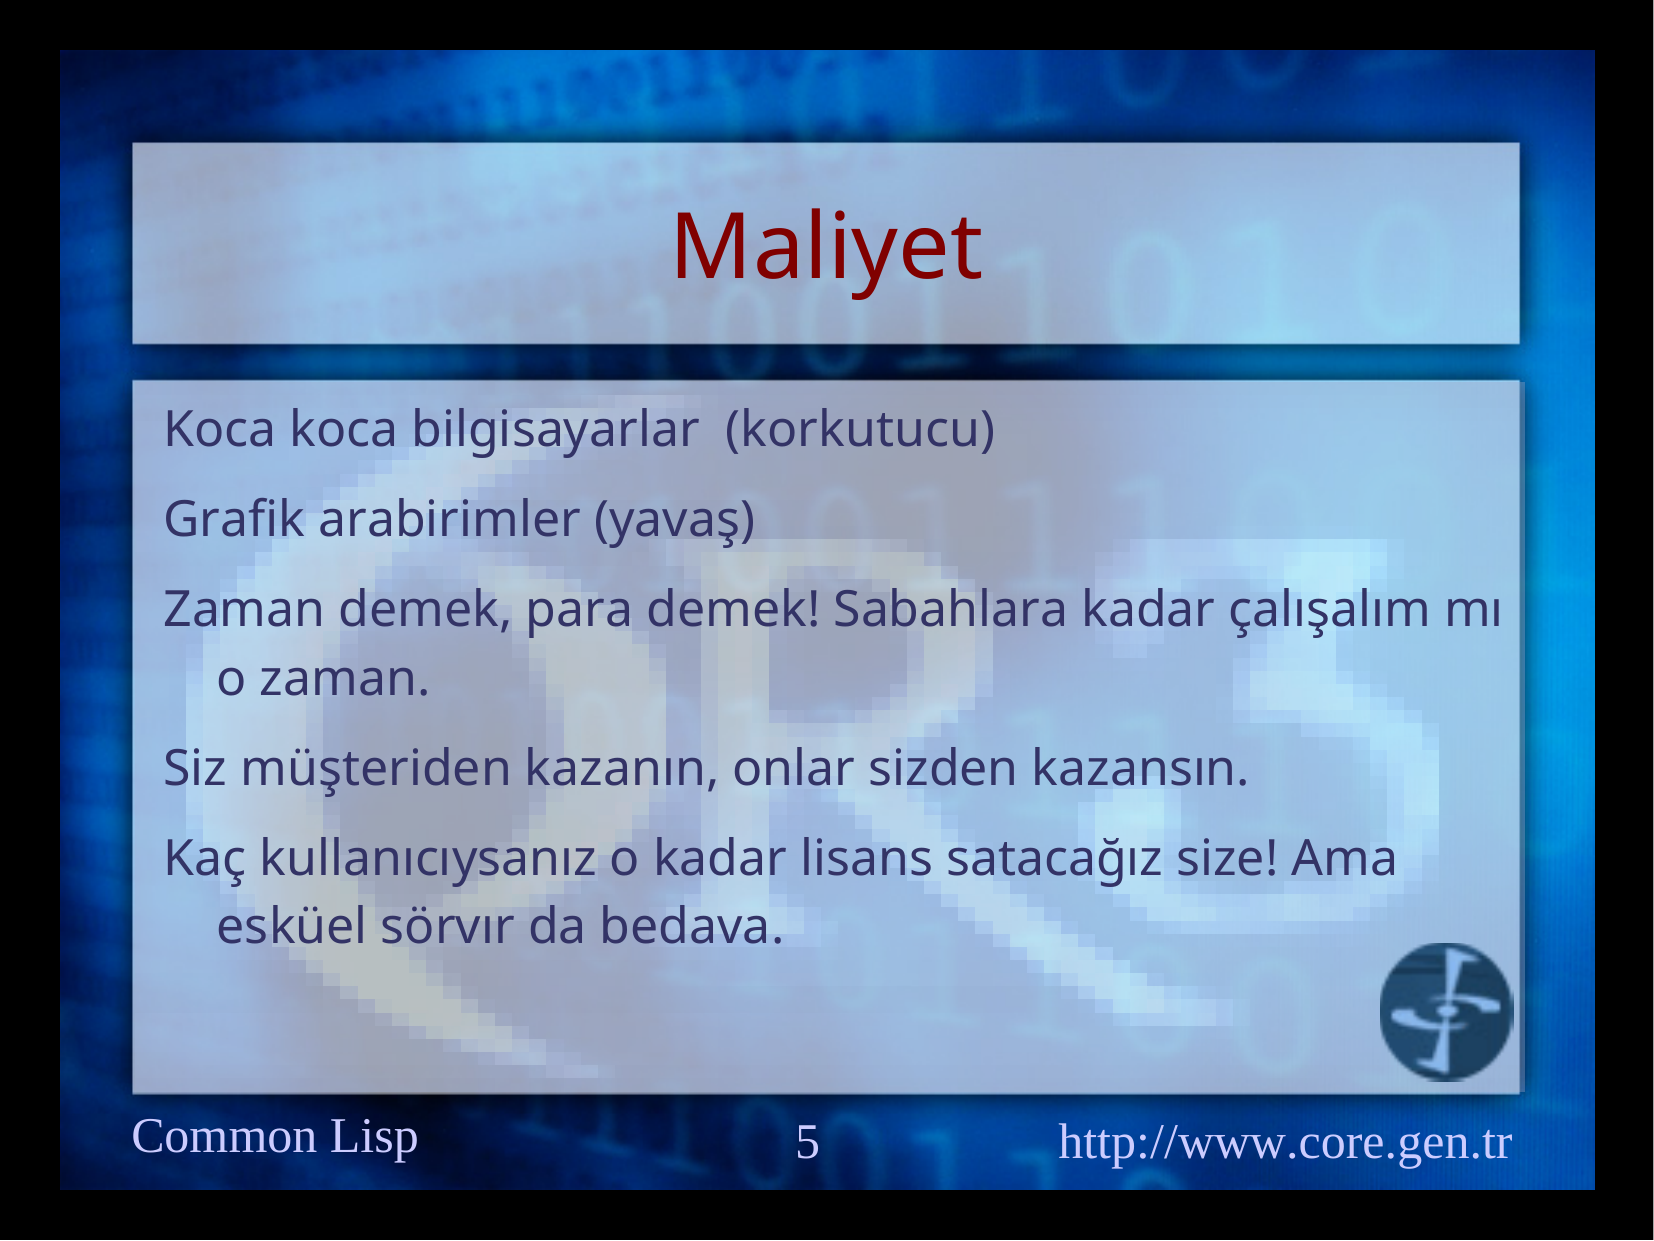

# Maliyet
Koca koca bilgisayarlar (korkutucu)
Grafik arabirimler (yavaş)
Zaman demek, para demek! Sabahlara kadar çalışalım mı o zaman.
Siz müşteriden kazanın, onlar sizden kazansın.
Kaç kullanıcıysanız o kadar lisans satacağız size! Ama esküel sörvır da bedava.